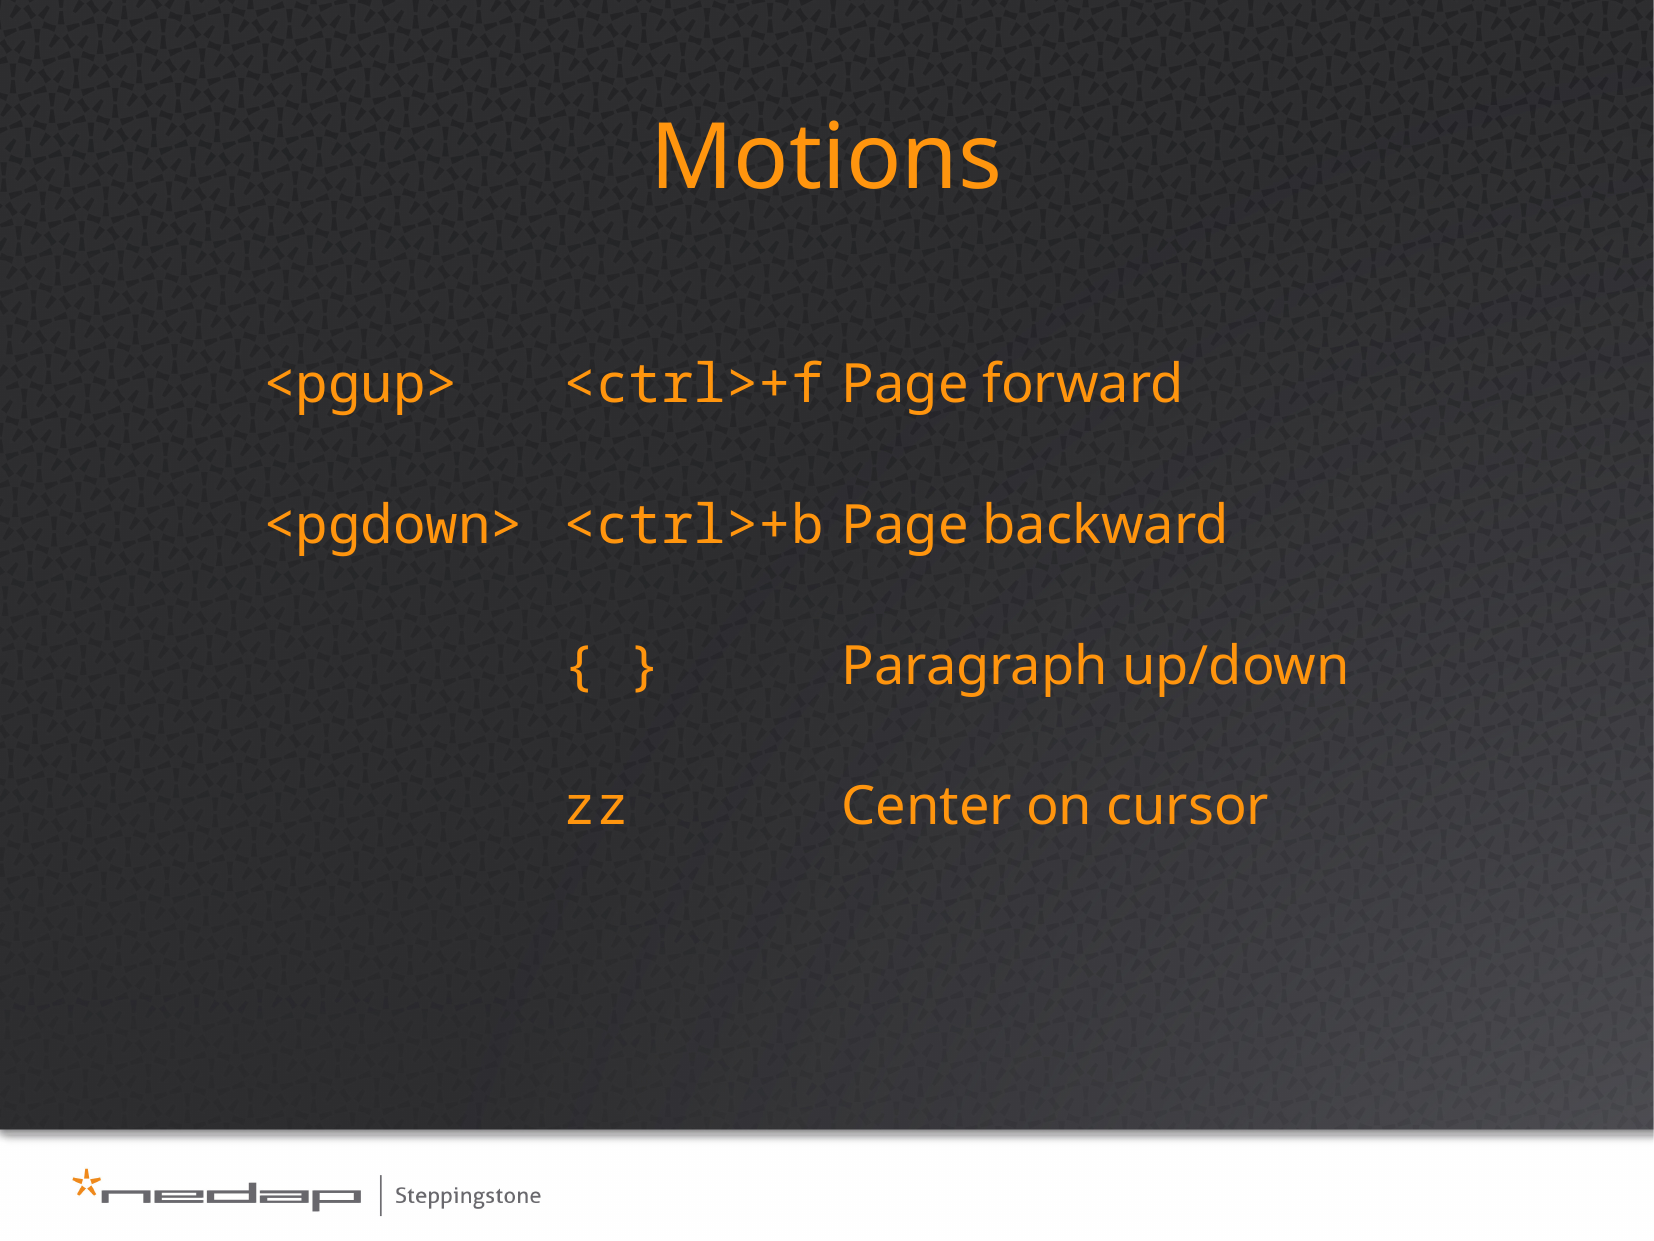

# Motions
| <pgup> | <ctrl>+f | Page forward |
| --- | --- | --- |
| <pgdown> | <ctrl>+b | Page backward |
| | { } | Paragraph up/down |
| | zz | Center on cursor |